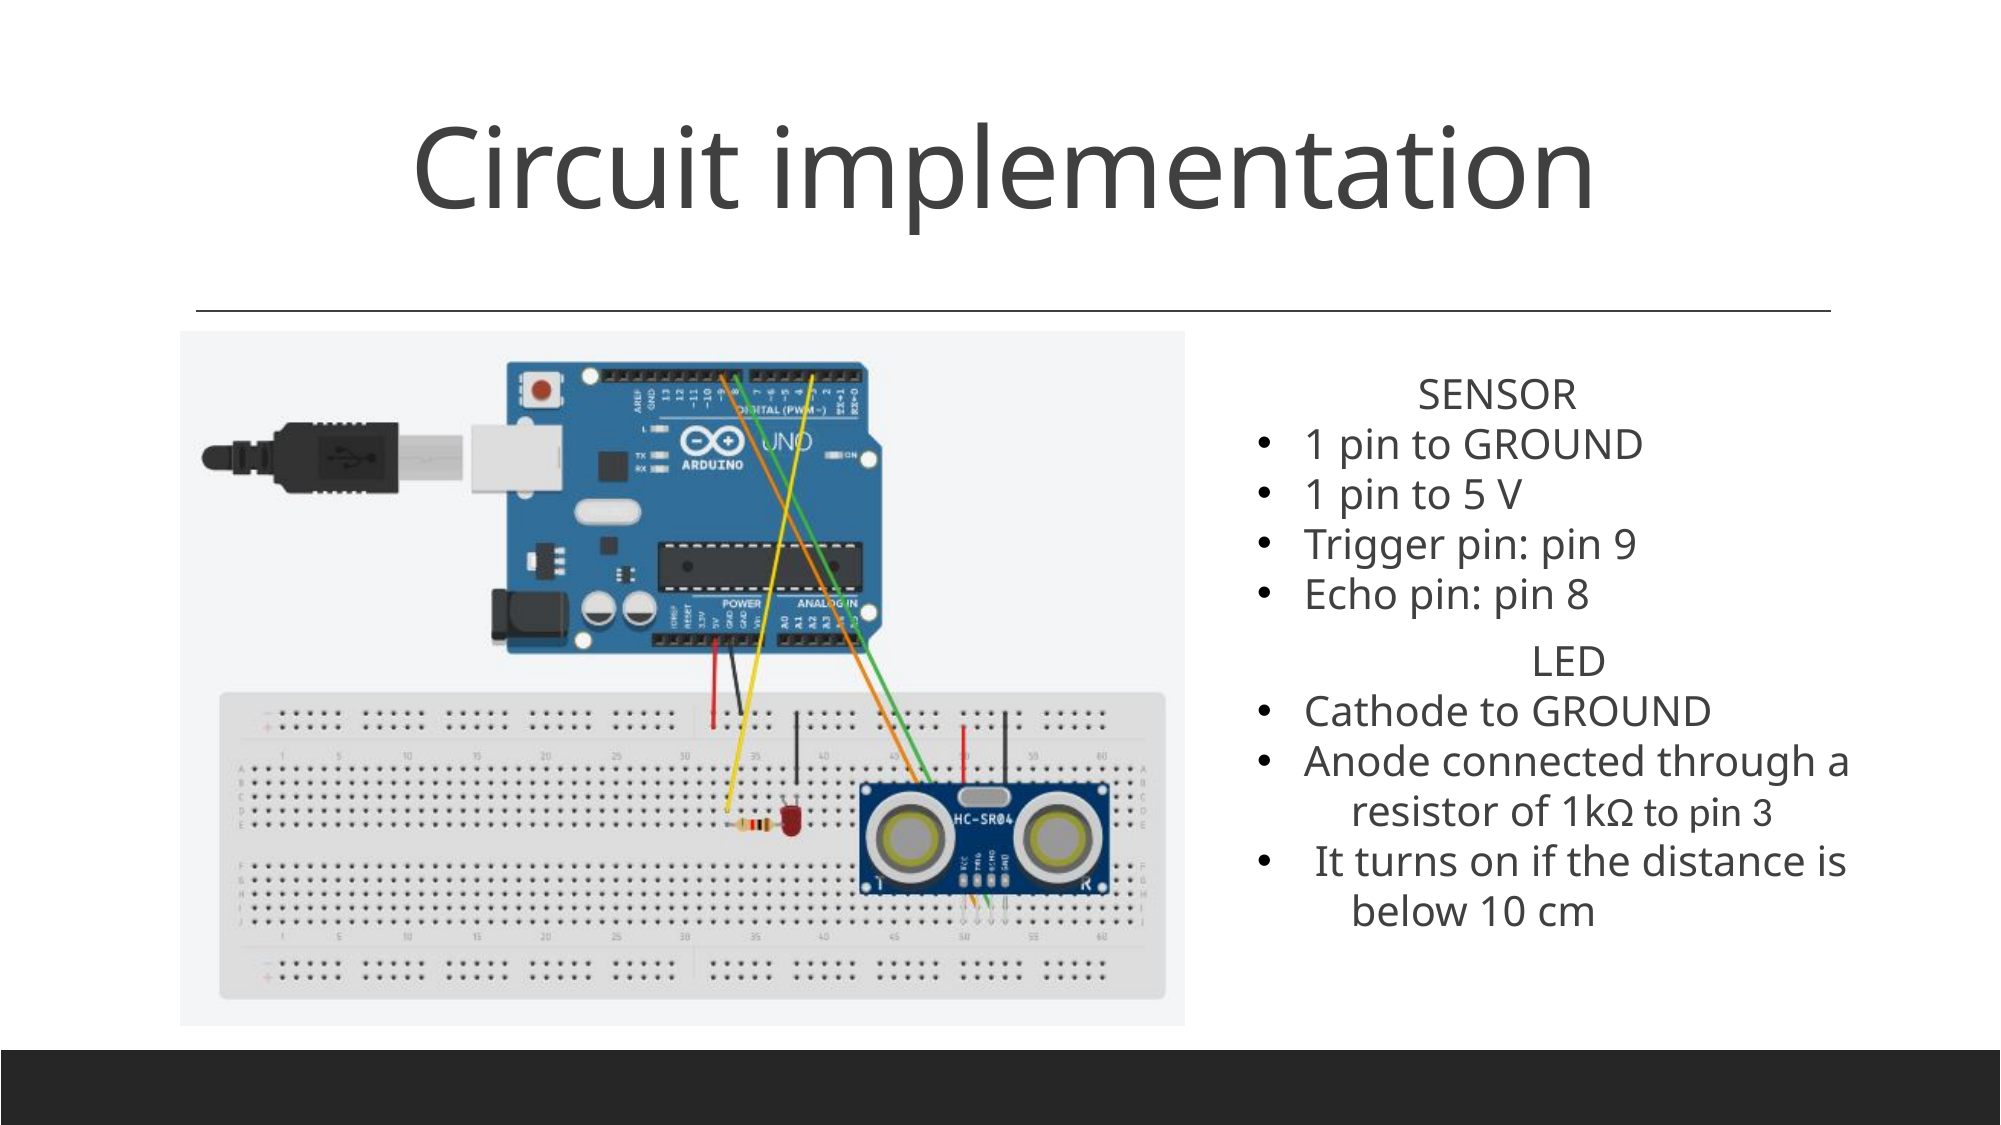

# Circuit implementation
SENSOR
1 pin to GROUND
1 pin to 5 V
Trigger pin: pin 9
Echo pin: pin 8
LED
Cathode to GROUND
Anode connected through a resistor of 1kΩ to pin 3
 It turns on if the distance is below 10 cm